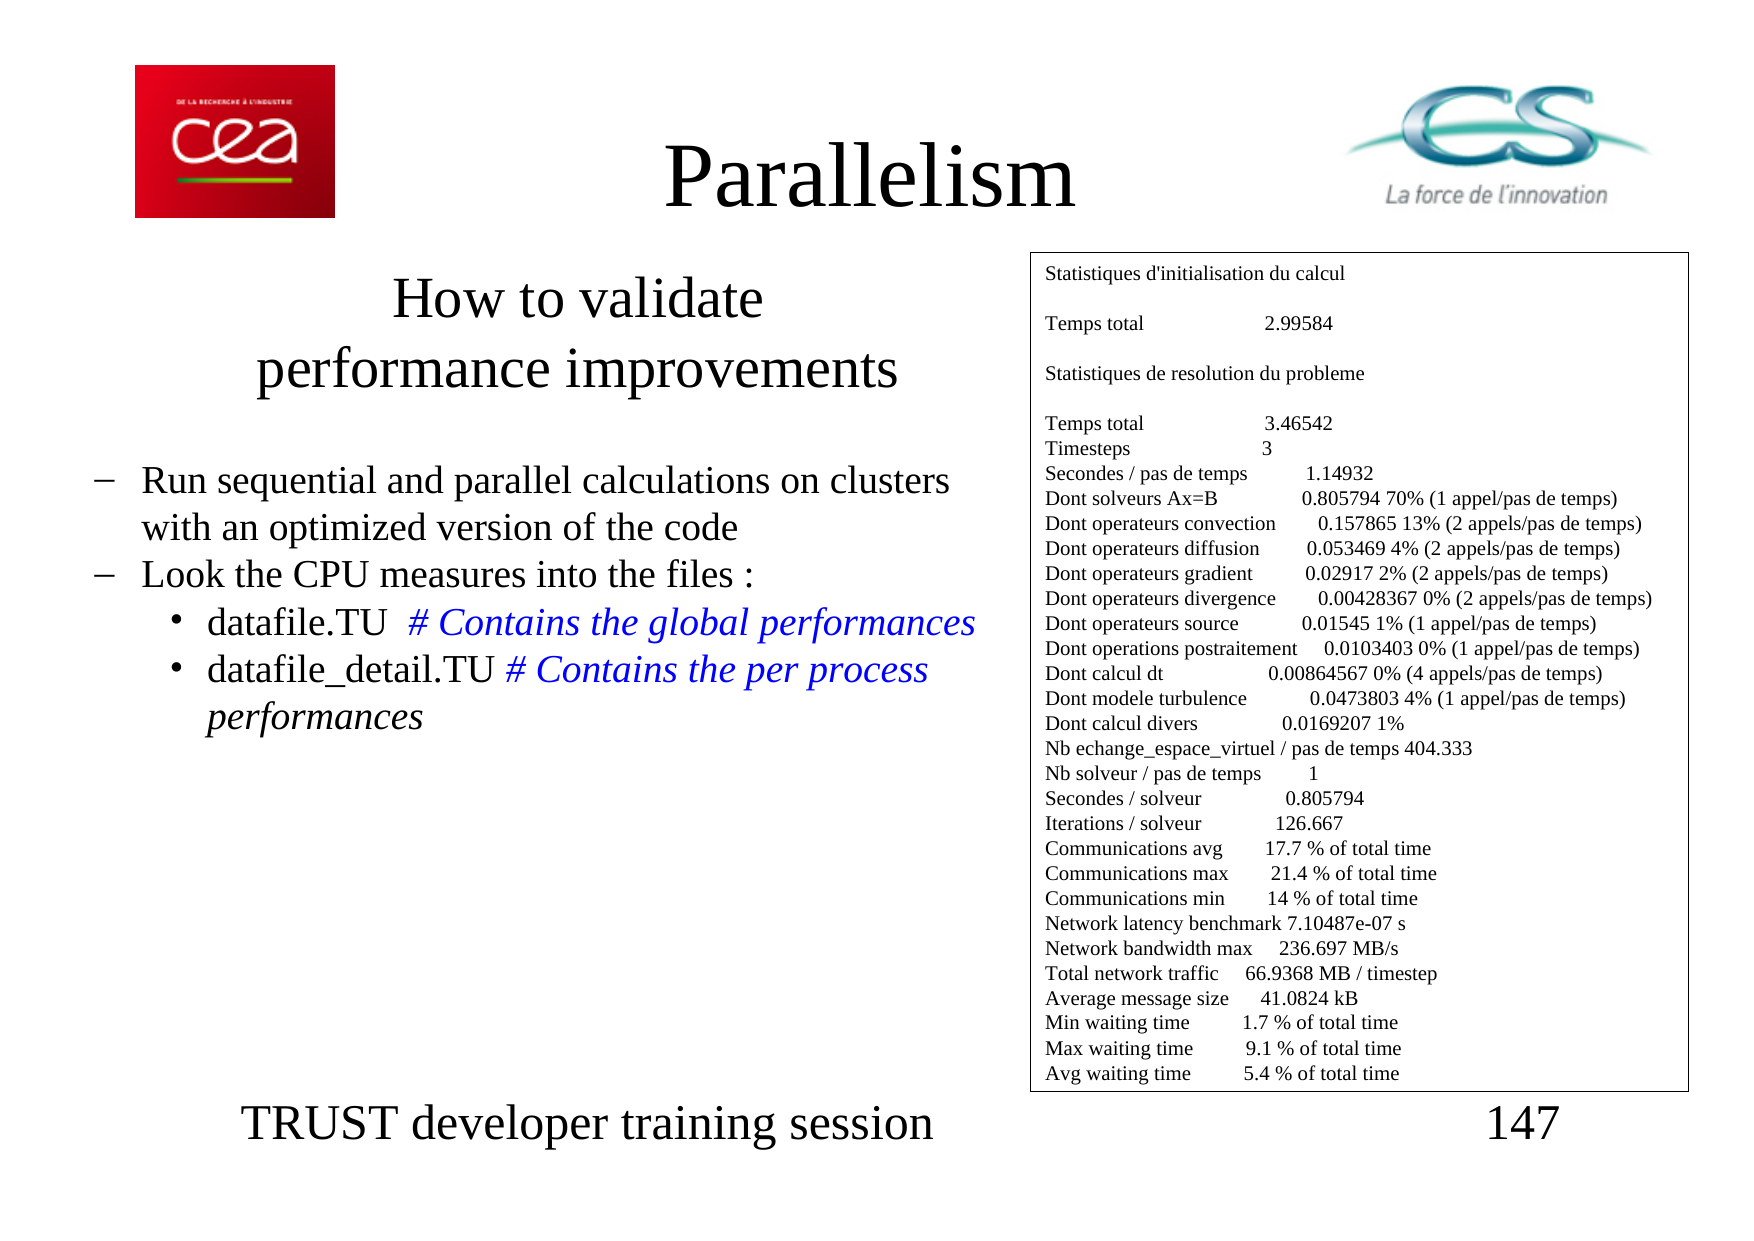

# Parallelism
How to validate
performance improvements
Run sequential and parallel calculations on clusters with an optimized version of the code
Look the CPU measures into the files :
datafile.TU # Contains the global performances
datafile_detail.TU # Contains the per process performances
Statistiques d'initialisation du calcul
Temps total 2.99584
Statistiques de resolution du probleme
Temps total 3.46542
Timesteps 3
Secondes / pas de temps 1.14932
Dont solveurs Ax=B 0.805794 70% (1 appel/pas de temps)
Dont operateurs convection 0.157865 13% (2 appels/pas de temps)
Dont operateurs diffusion 0.053469 4% (2 appels/pas de temps)
Dont operateurs gradient 0.02917 2% (2 appels/pas de temps)
Dont operateurs divergence 0.00428367 0% (2 appels/pas de temps)
Dont operateurs source 0.01545 1% (1 appel/pas de temps)
Dont operations postraitement 0.0103403 0% (1 appel/pas de temps)
Dont calcul dt 0.00864567 0% (4 appels/pas de temps)
Dont modele turbulence 0.0473803 4% (1 appel/pas de temps)
Dont calcul divers 0.0169207 1%
Nb echange_espace_virtuel / pas de temps 404.333
Nb solveur / pas de temps 1
Secondes / solveur 0.805794
Iterations / solveur 126.667
Communications avg 17.7 % of total time
Communications max 21.4 % of total time
Communications min 14 % of total time
Network latency benchmark 7.10487e-07 s
Network bandwidth max 236.697 MB/s
Total network traffic 66.9368 MB / timestep
Average message size 41.0824 kB
Min waiting time 1.7 % of total time
Max waiting time 9.1 % of total time
Avg waiting time 5.4 % of total time
TRUST developer training session
147